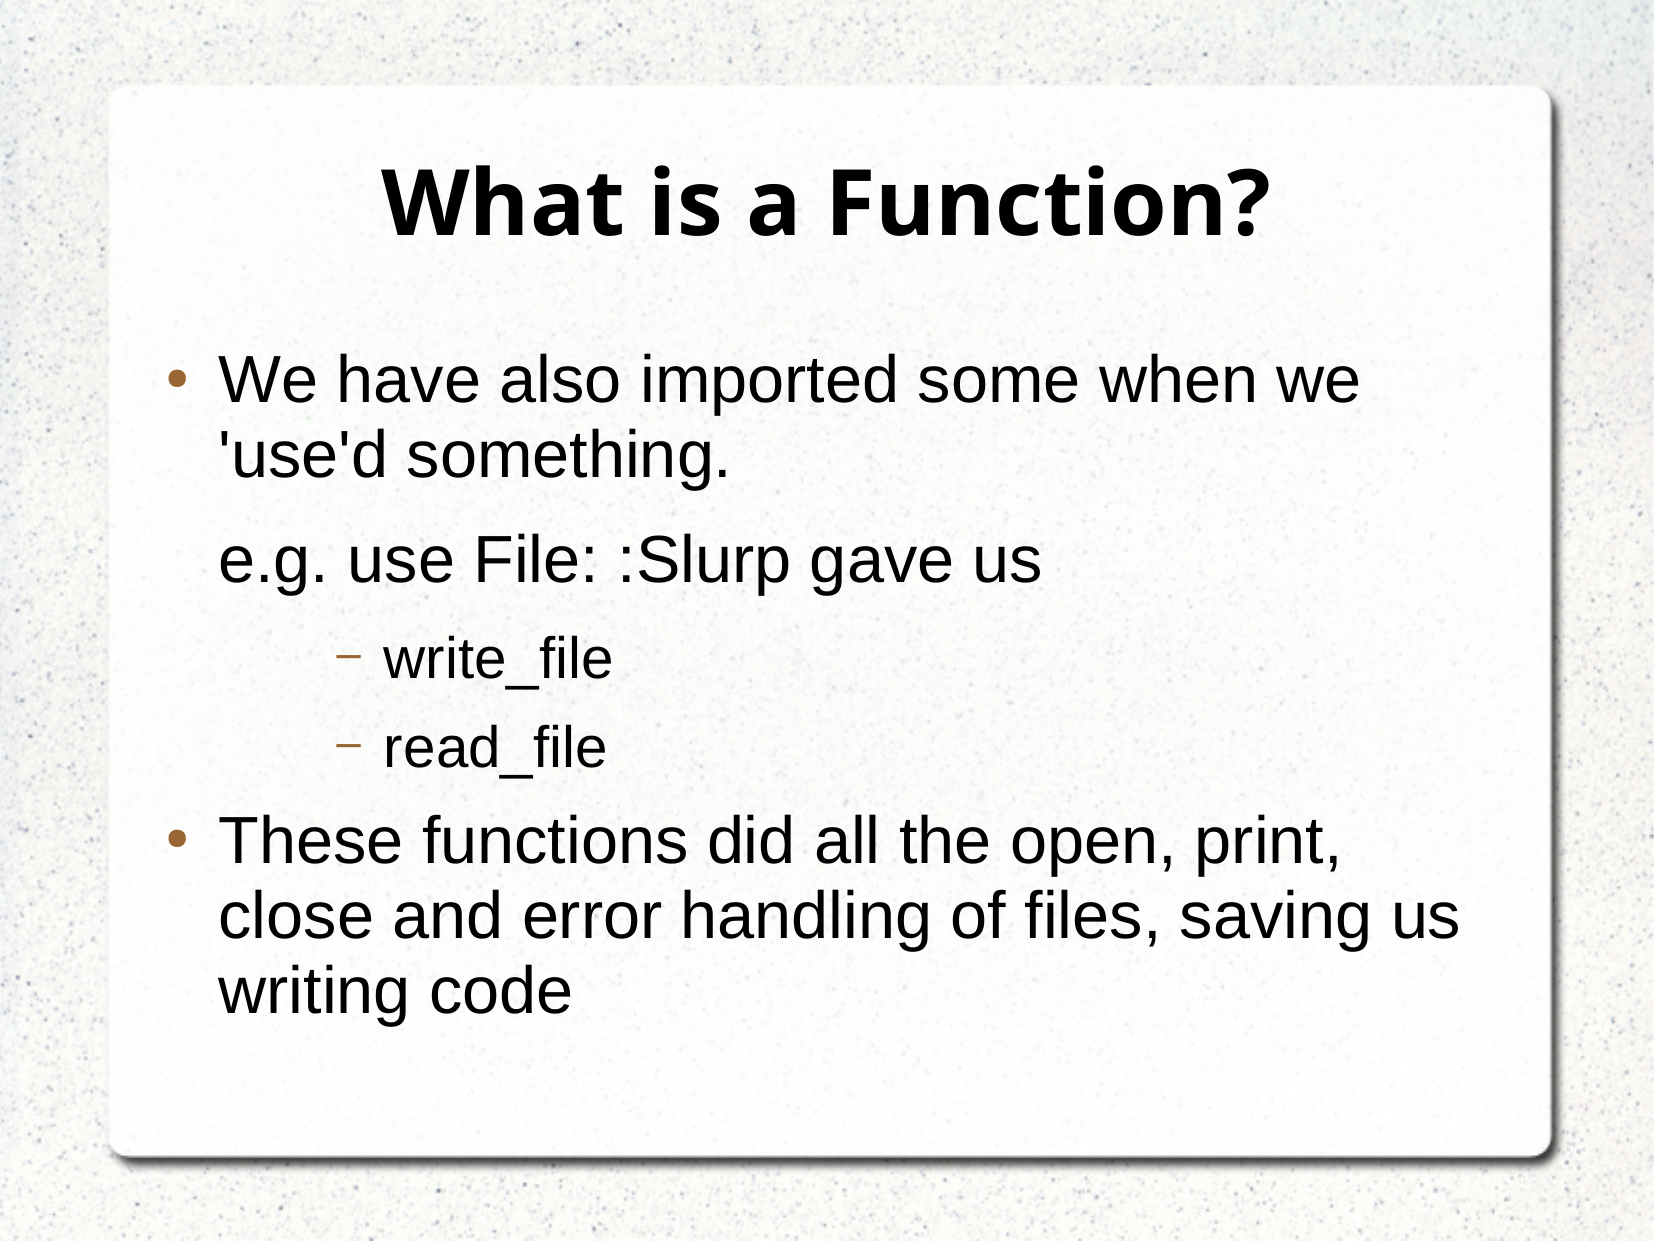

# What is a Function?
We have also imported some when we 'use'd something.
e.g. use File: :Slurp gave us
write_file
read_file
These functions did all the open, print, close and error handling of files, saving us writing code